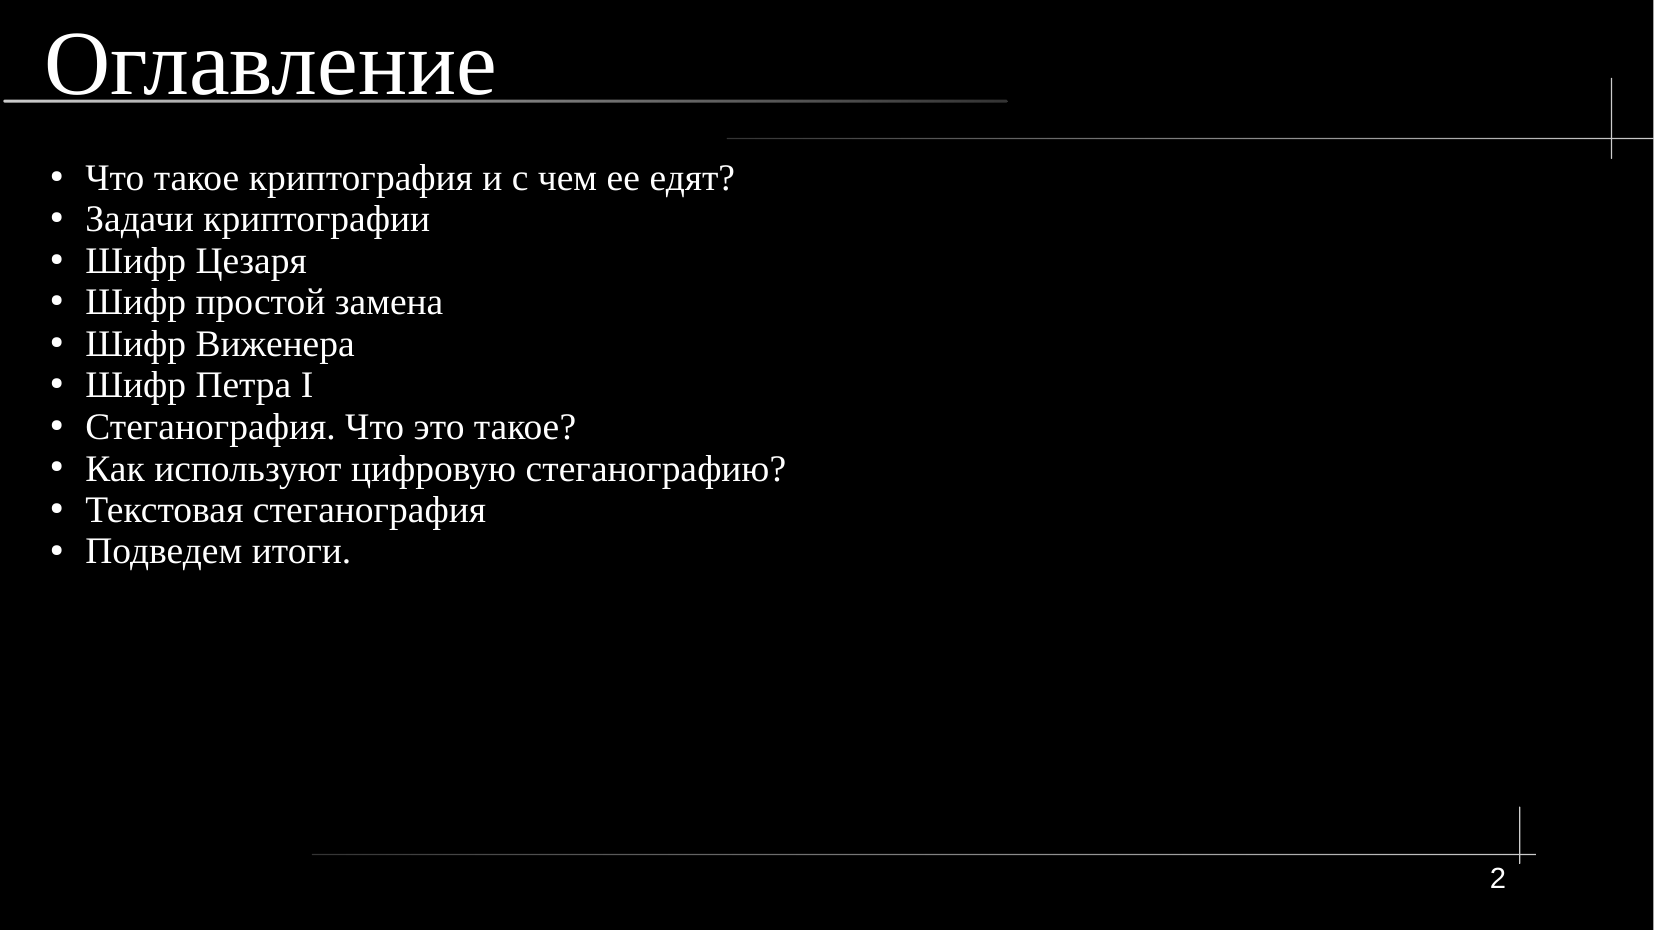

Оглавление
Что такое криптография и с чем ее едят?
Задачи криптографии
Шифр Цезаря
Шифр простой замена
Шифр Виженера
Шифр Петра I
Стеганография. Что это такое?
Как используют цифровую стеганографию?
Текстовая стеганография
Подведем итоги.
2